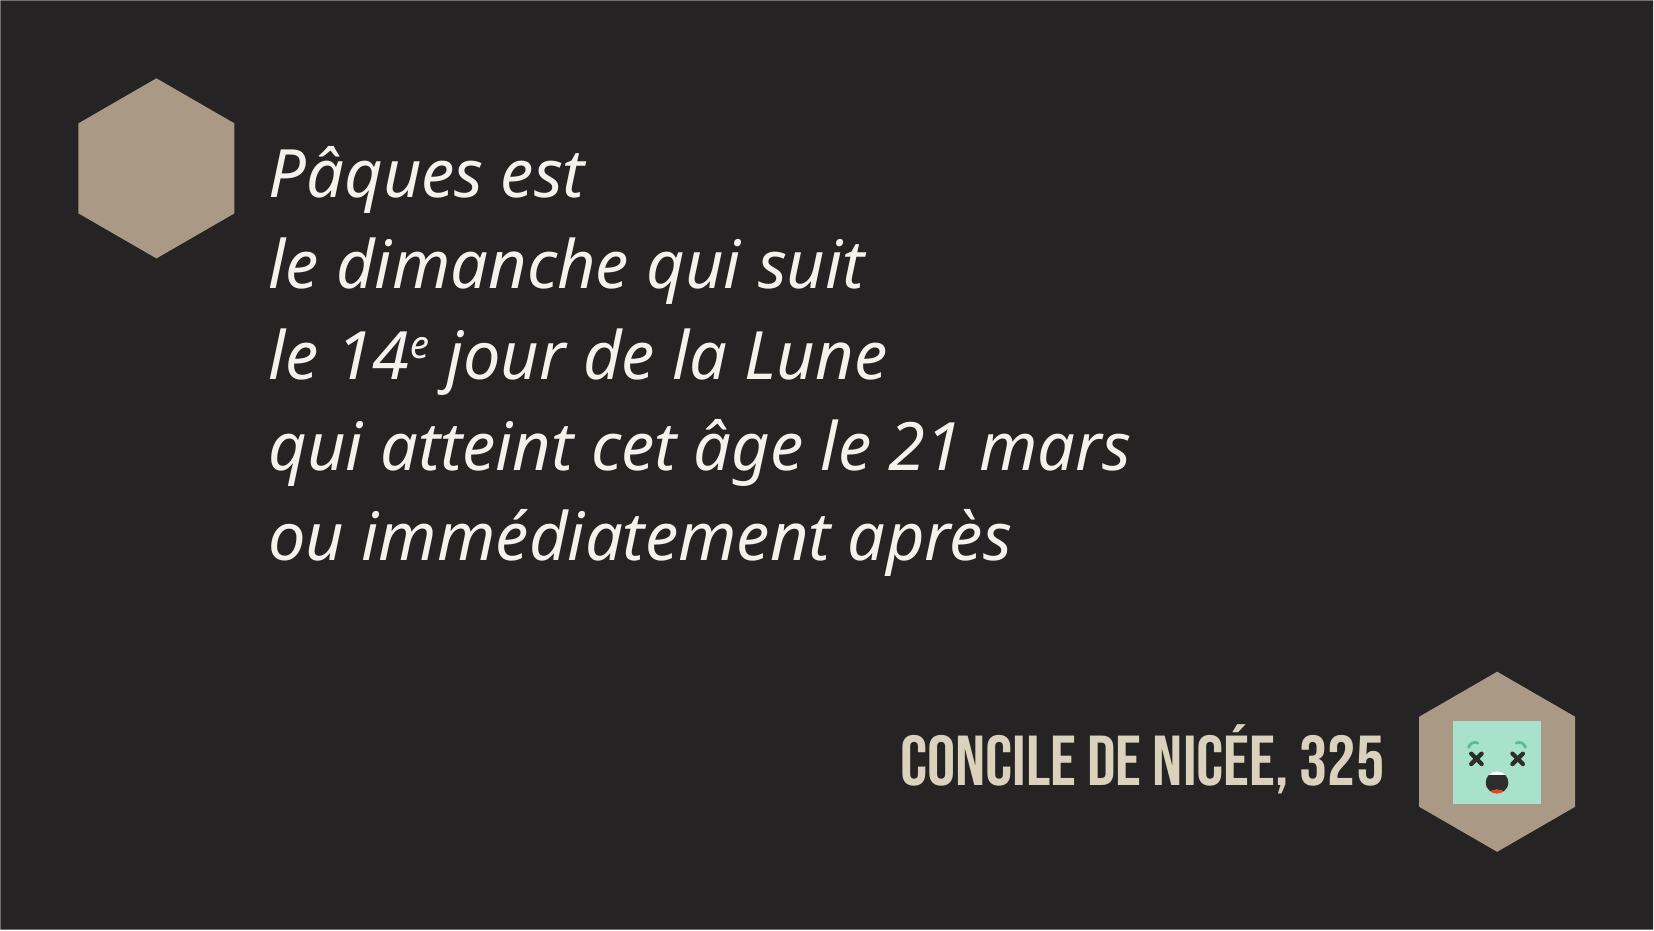

Pâques est
le dimanche qui suit
le 14e jour de la Lune
qui atteint cet âge le 21 mars
ou immédiatement après
# Concile de Nicée, 325